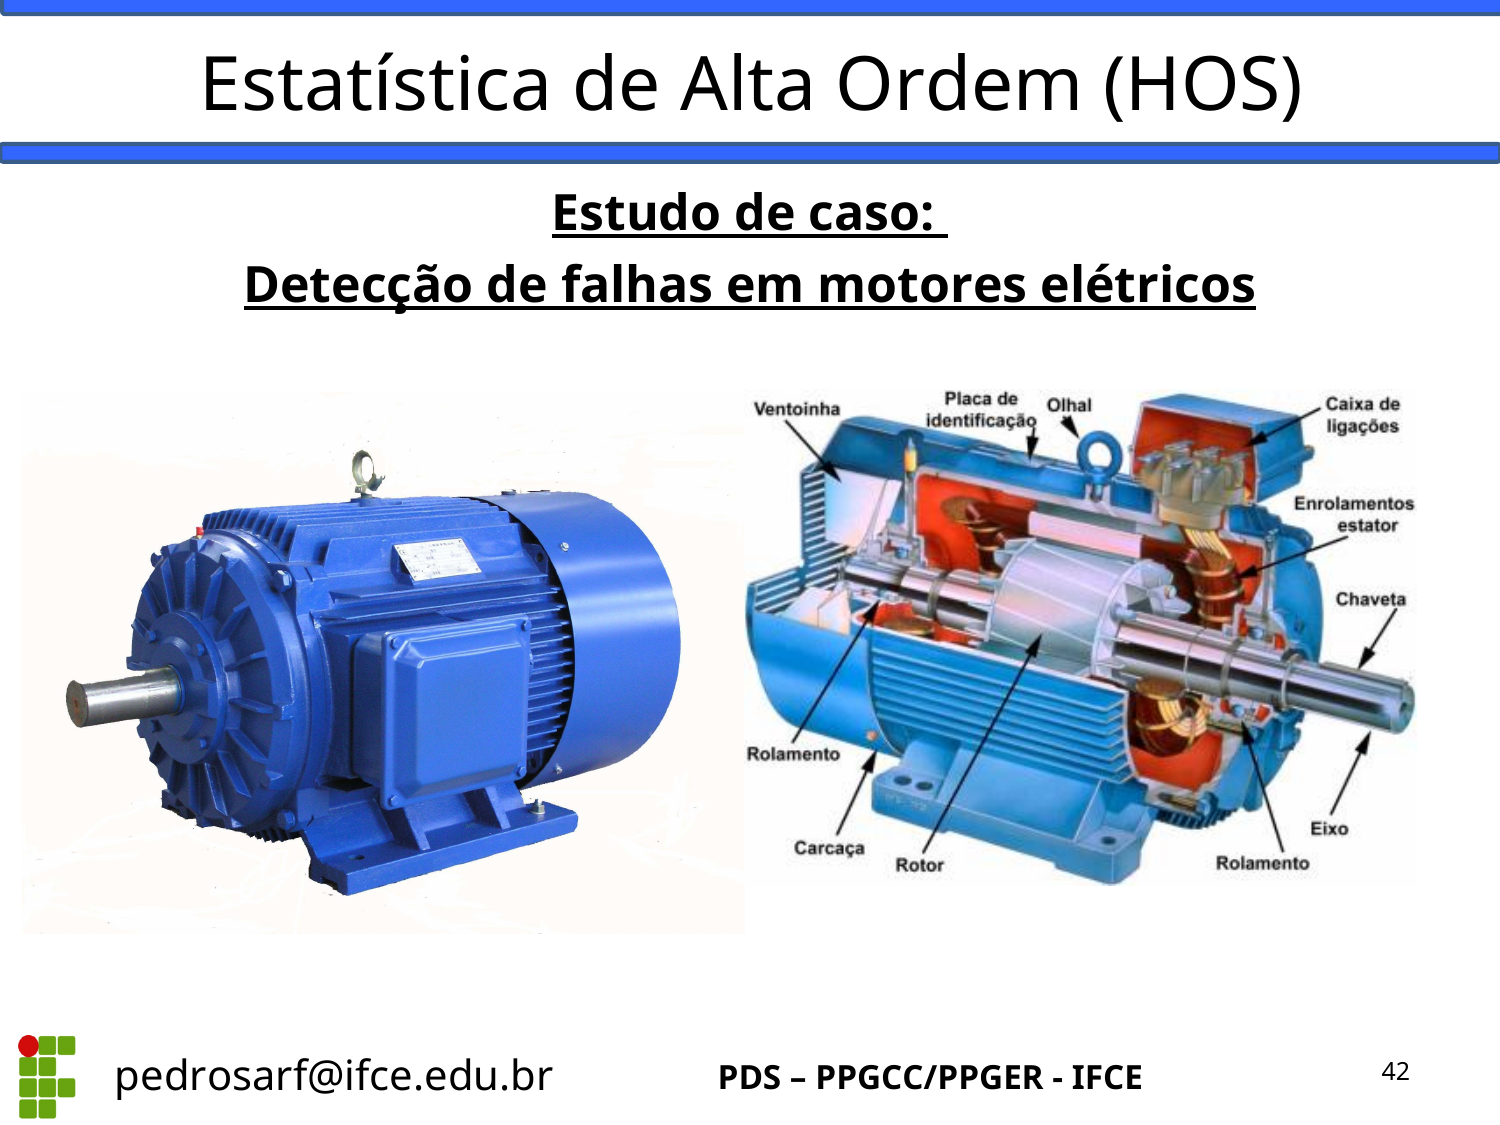

Estatística de Alta Ordem (HOS)
Estudo de caso:
Detecção de falhas em motores elétricos